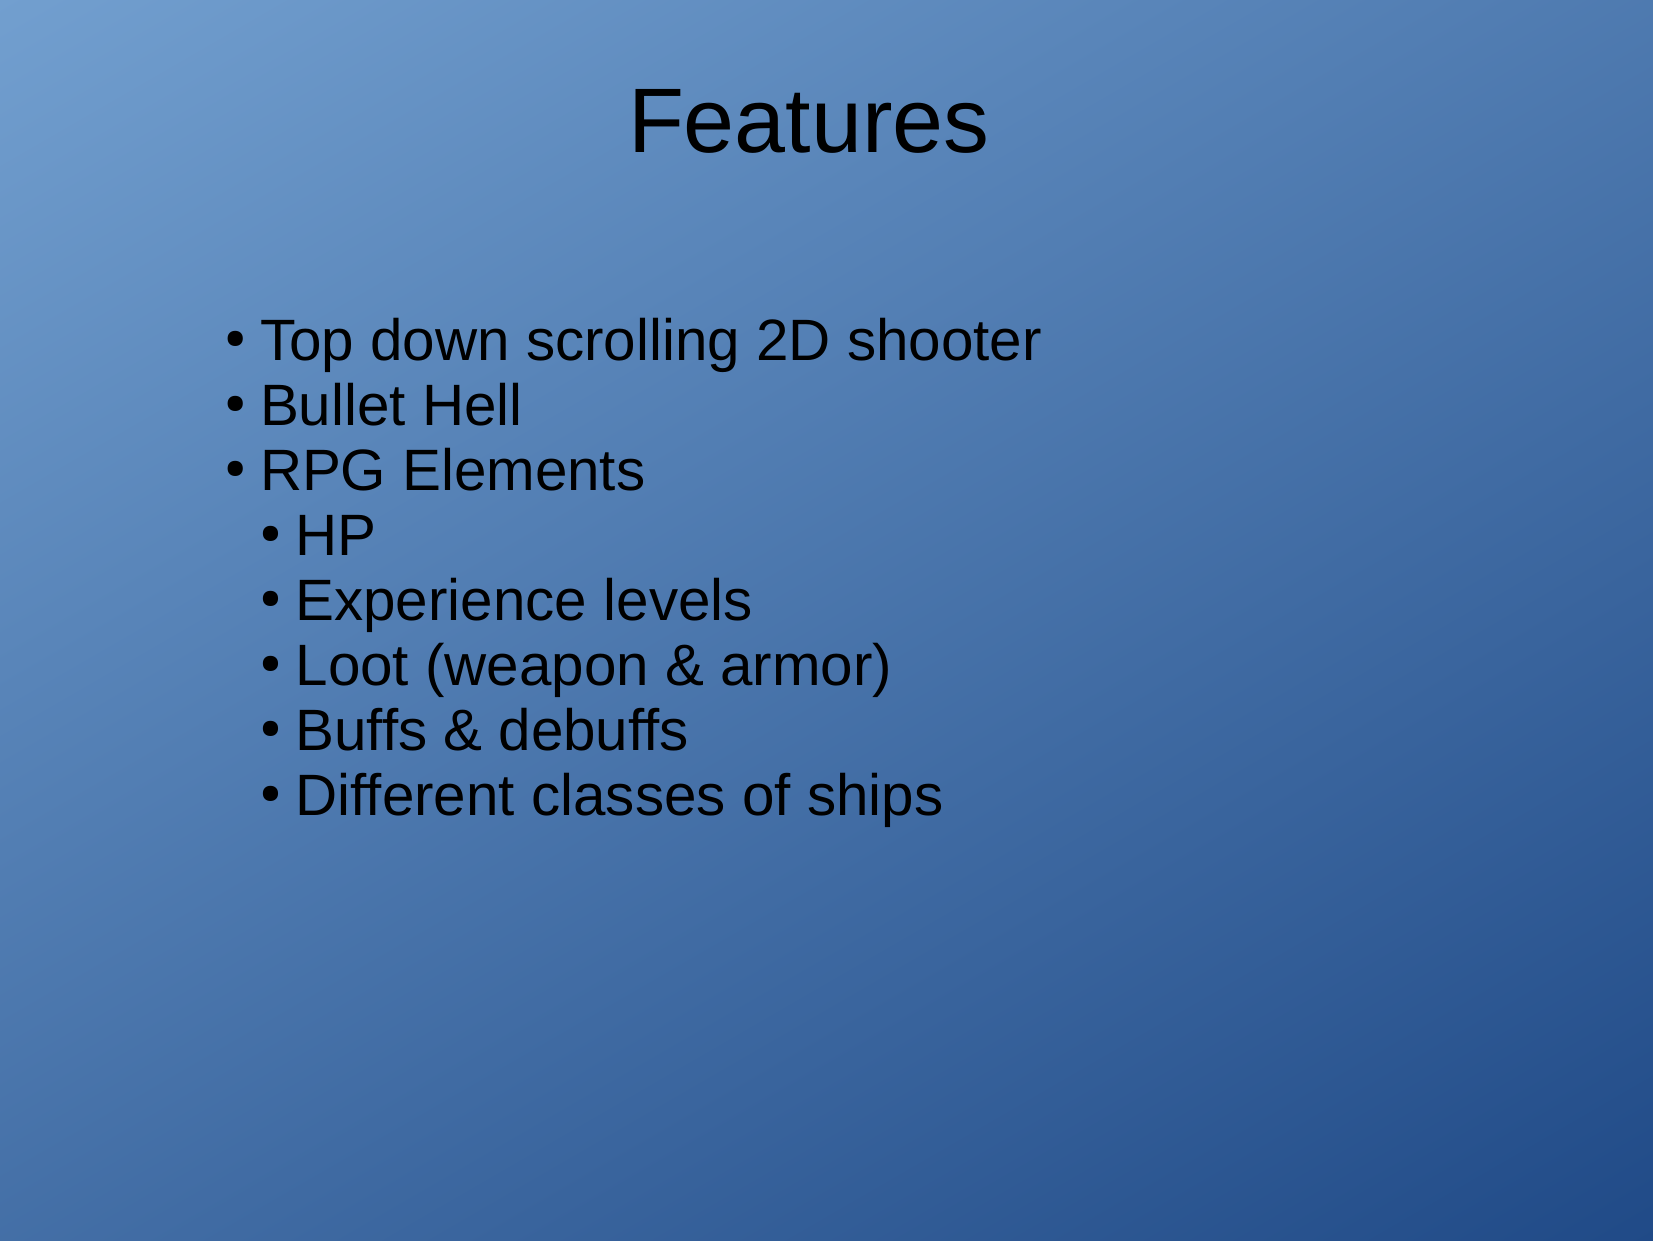

Features
Top down scrolling 2D shooter
Bullet Hell
RPG Elements
HP
Experience levels
Loot (weapon & armor)
Buffs & debuffs
Different classes of ships